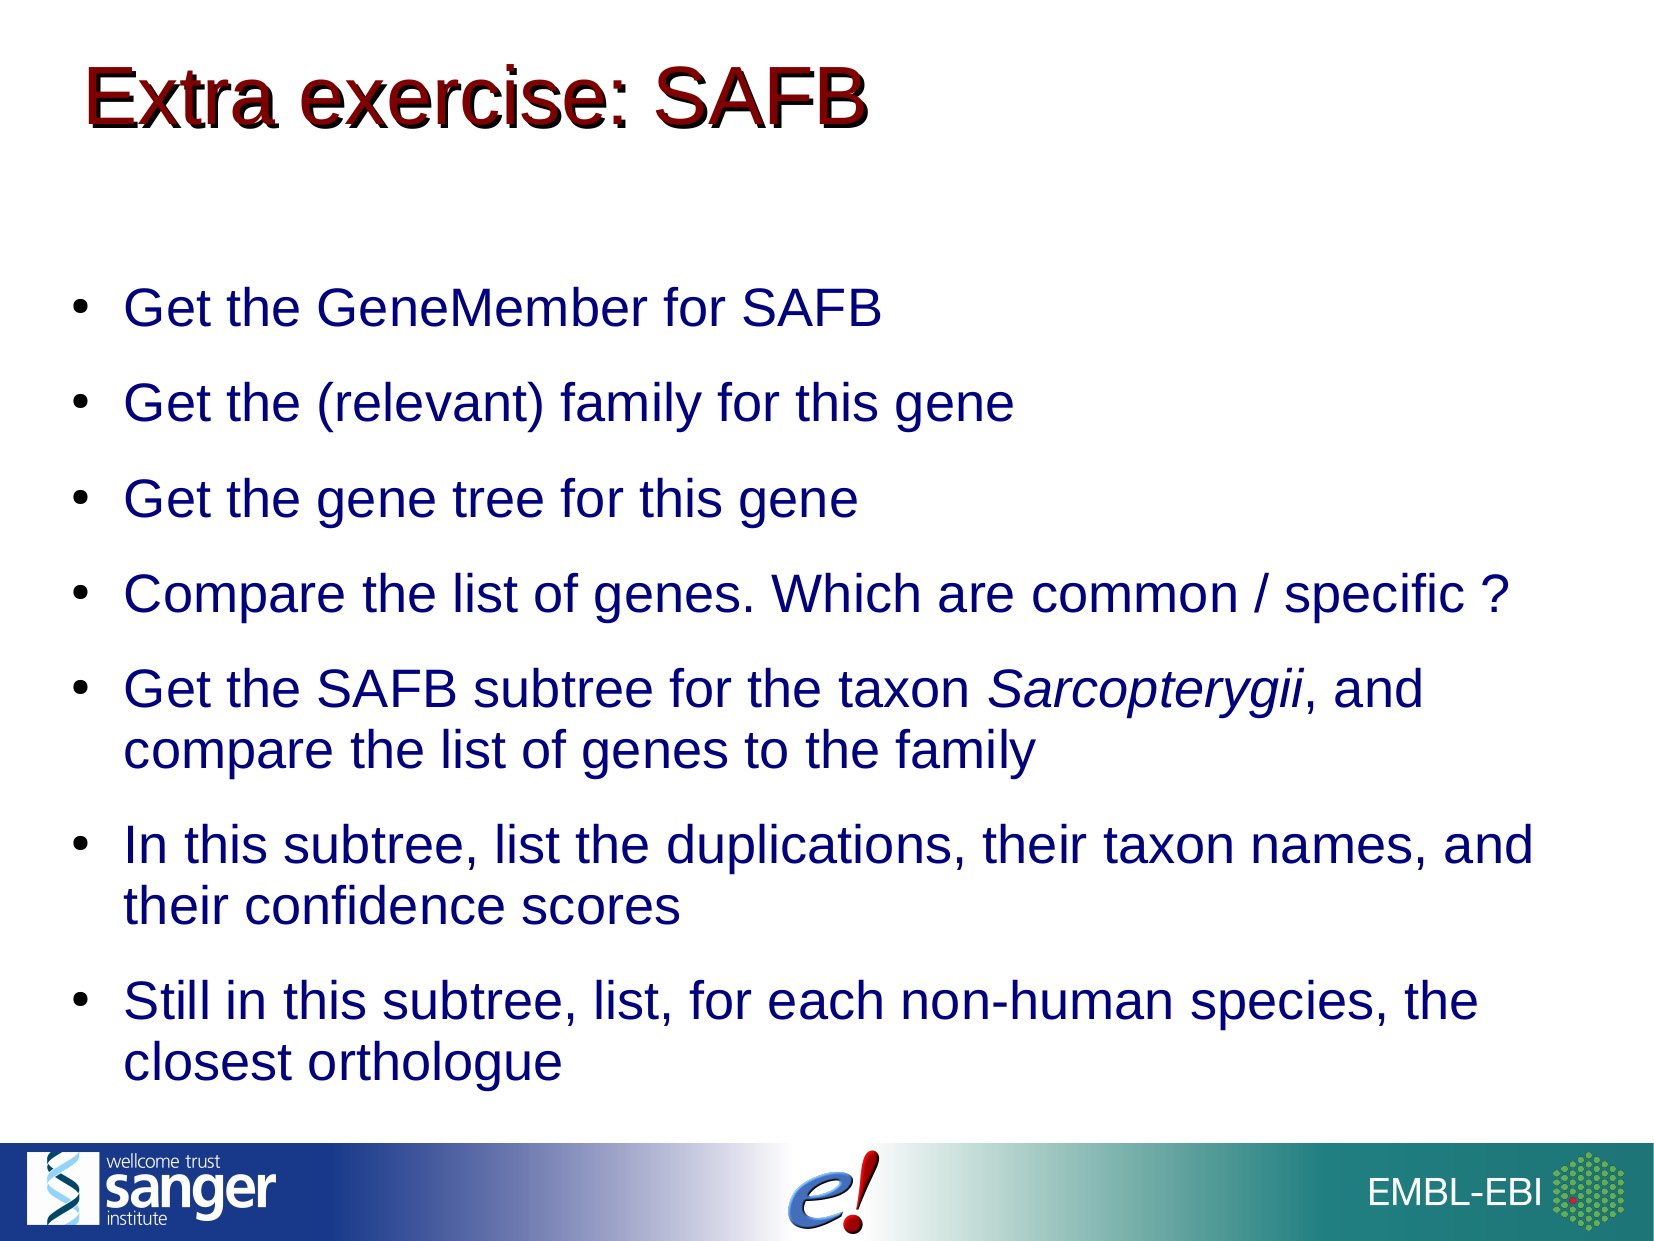

# Extra exercise: SAFB
Get the GeneMember for SAFB
Get the (relevant) family for this gene
Get the gene tree for this gene
Compare the list of genes. Which are common / specific ?
Get the SAFB subtree for the taxon Sarcopterygii, and compare the list of genes to the family
In this subtree, list the duplications, their taxon names, and their confidence scores
Still in this subtree, list, for each non-human species, the closest orthologue